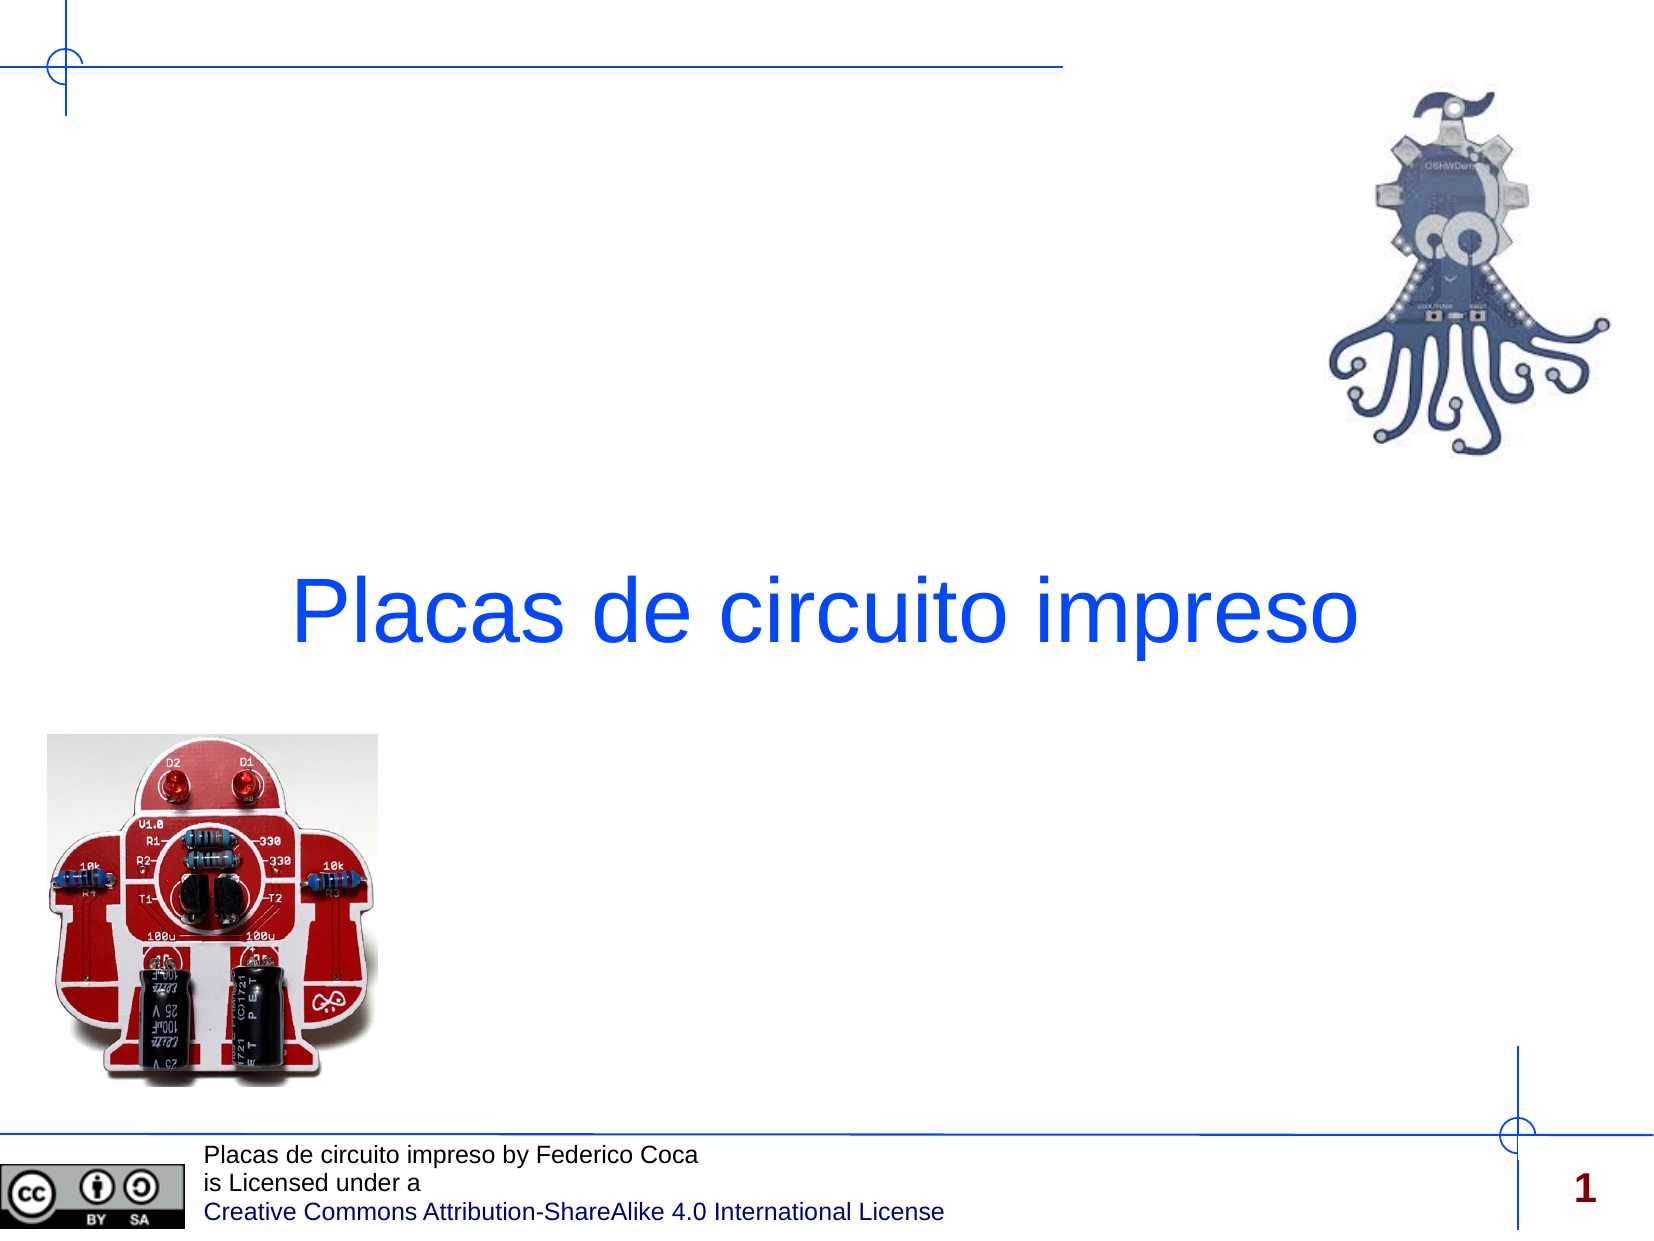

Placas de circuito impreso
Placas de circuito impreso by Federico Coca
is Licensed under a Creative Commons Attribution-ShareAlike 4.0 International License